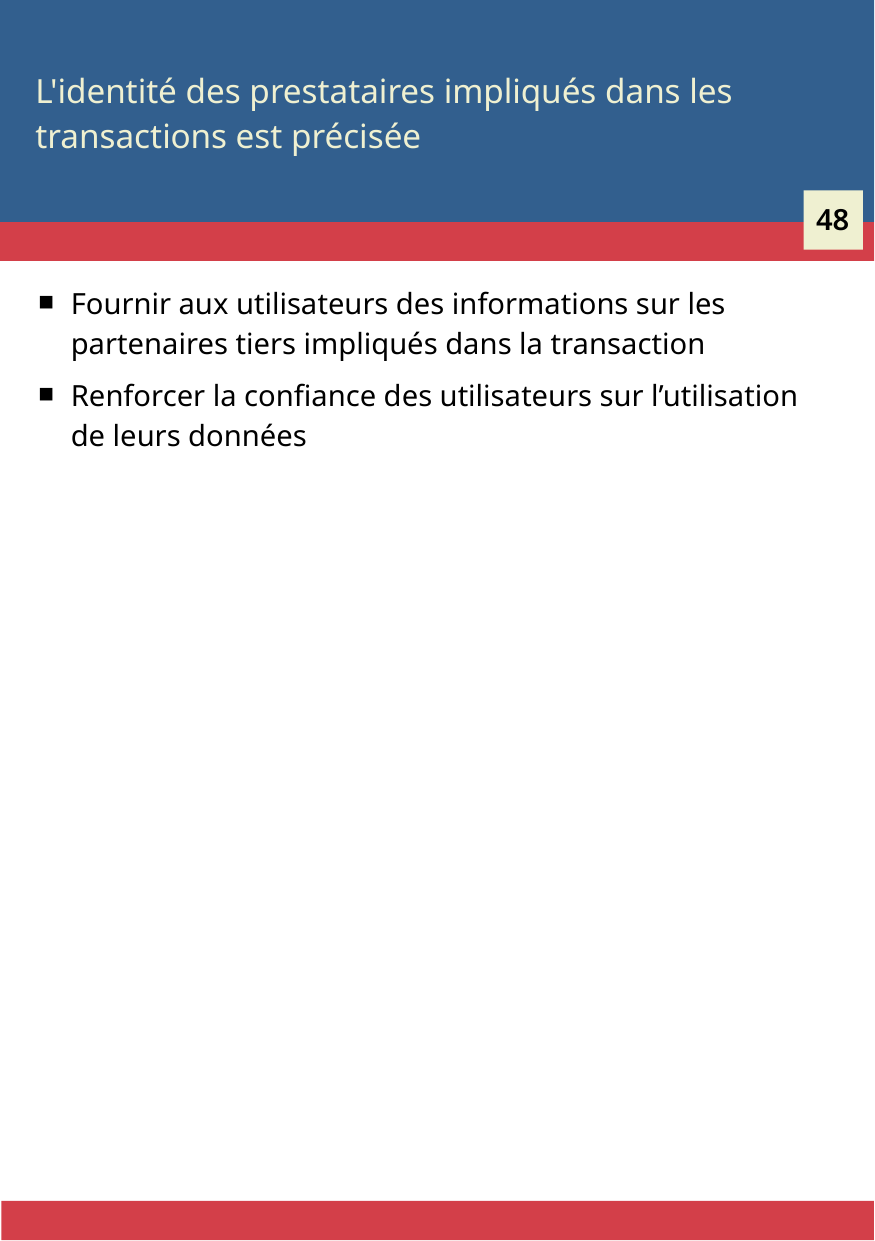

# L'identité des prestataires impliqués dans les transactions est précisée
48
Fournir aux utilisateurs des informations sur les partenaires tiers impliqués dans la transaction
Renforcer la confiance des utilisateurs sur l’utilisation de leurs données